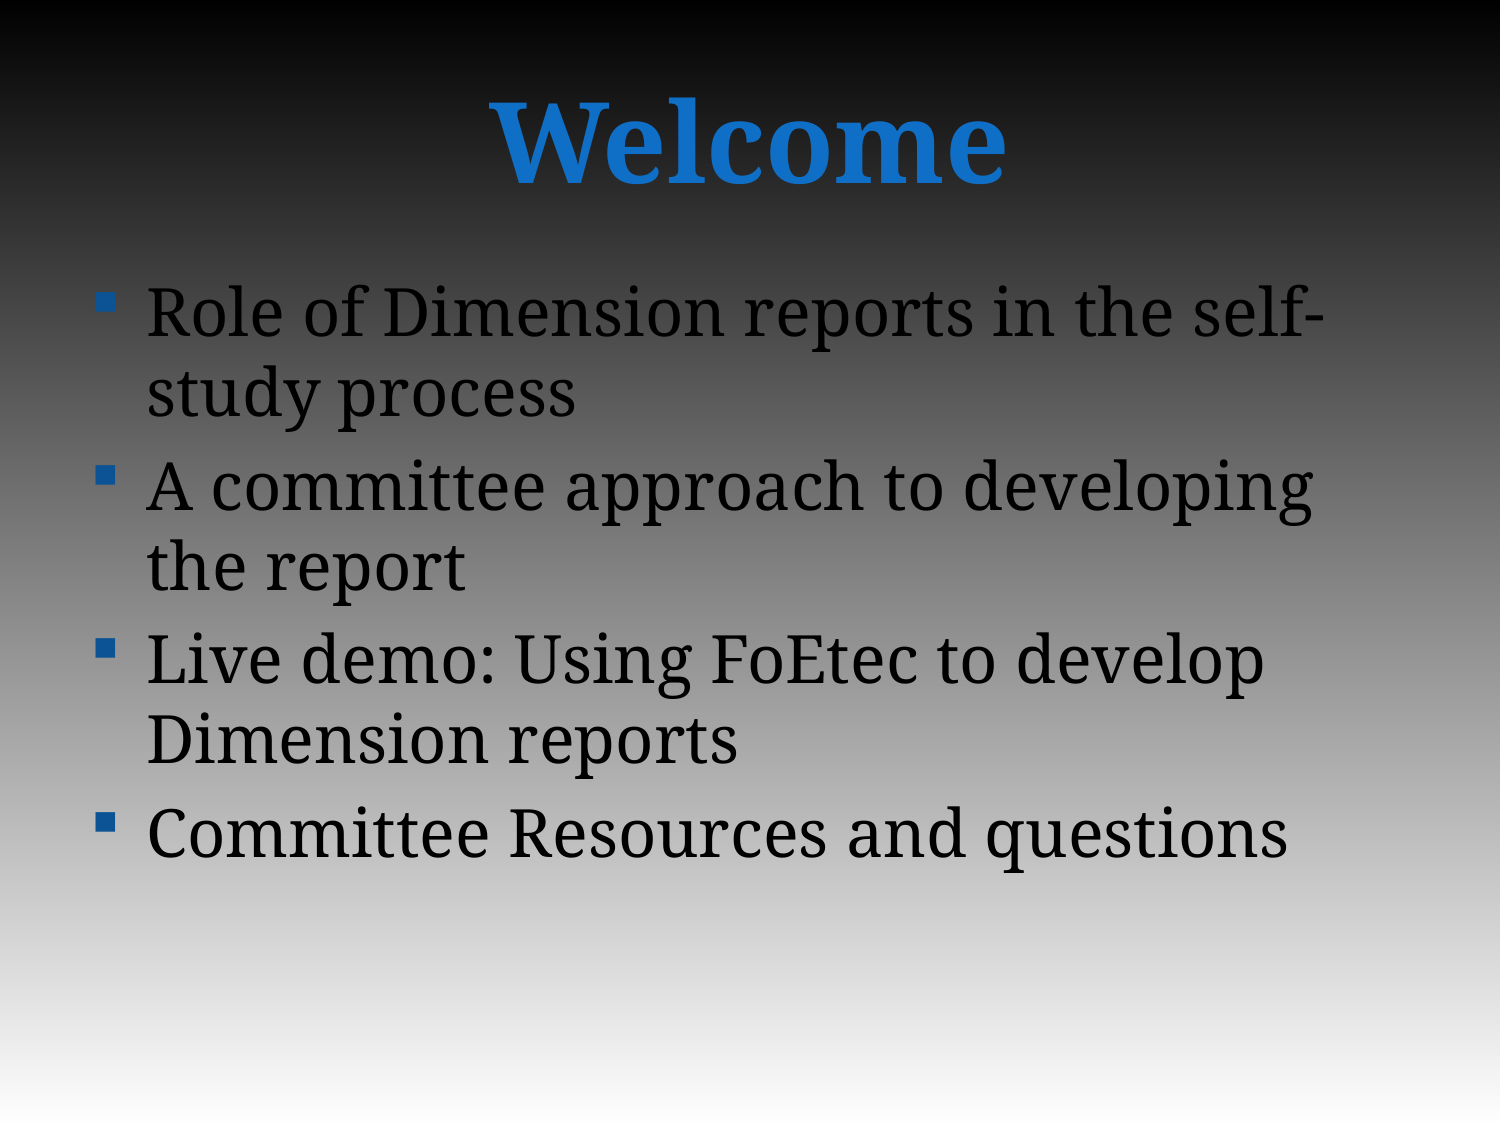

# Welcome
Role of Dimension reports in the self-study process
A committee approach to developing the report
Live demo: Using FoEtec to develop Dimension reports
Committee Resources and questions